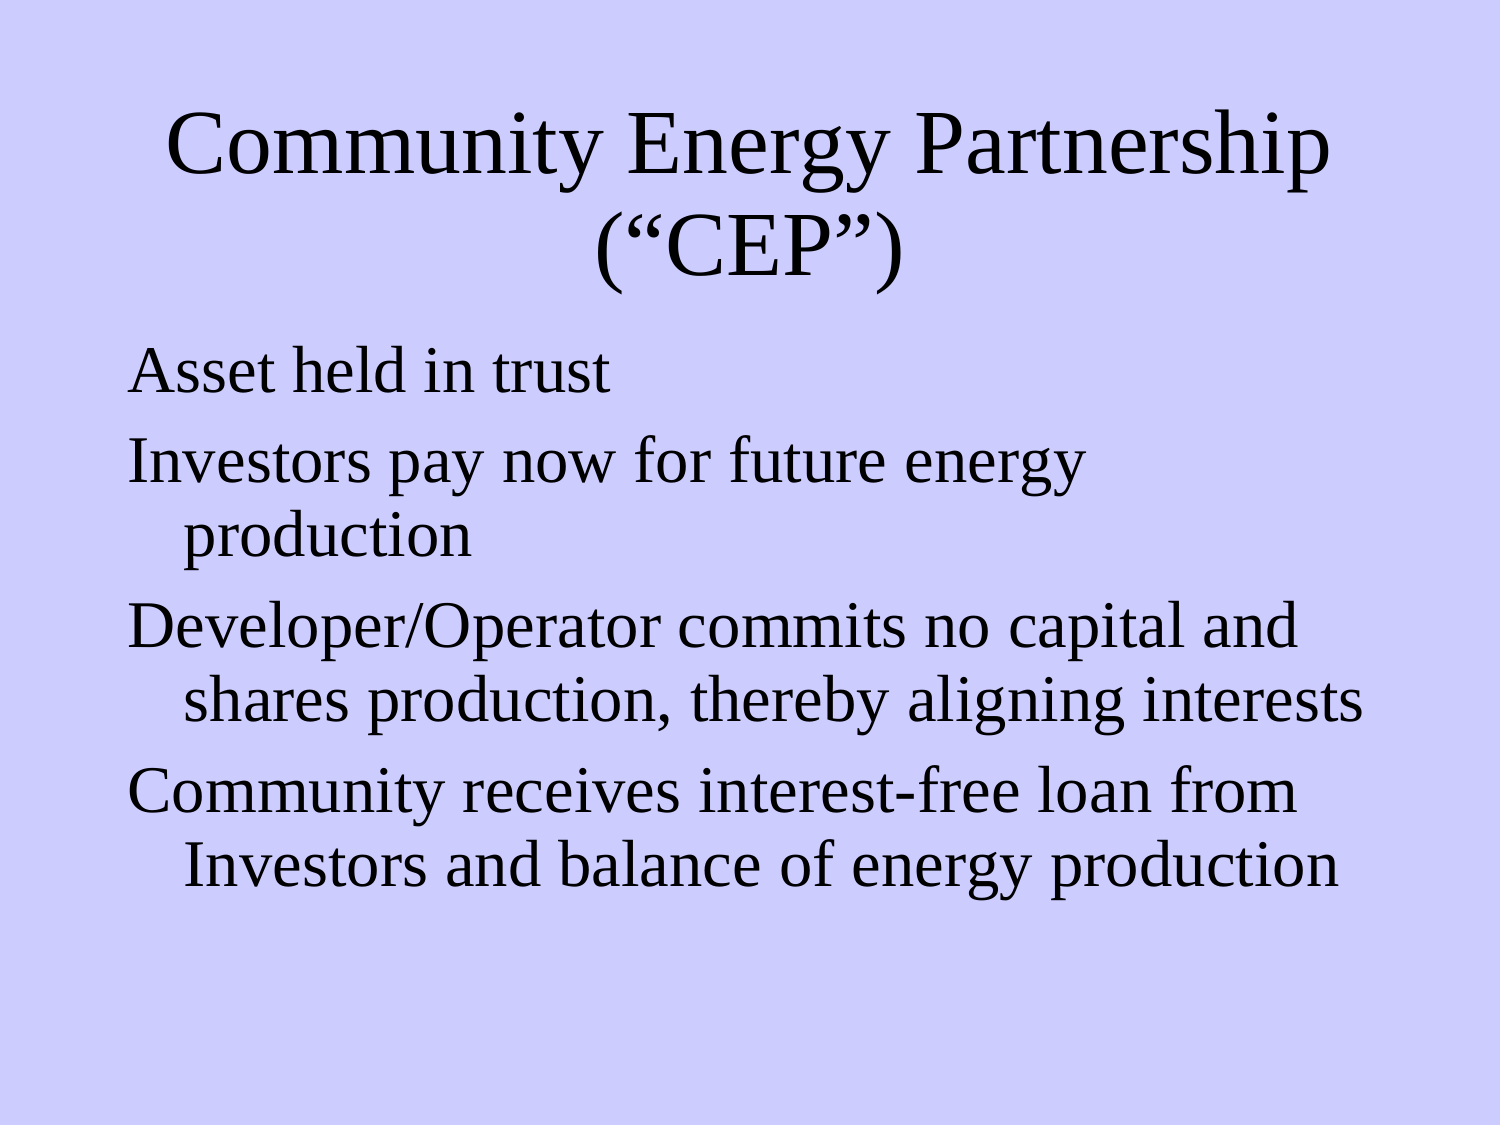

# Community Energy Partnership (“CEP”)
Asset held in trust
Investors pay now for future energy production
Developer/Operator commits no capital and shares production, thereby aligning interests
Community receives interest-free loan from Investors and balance of energy production